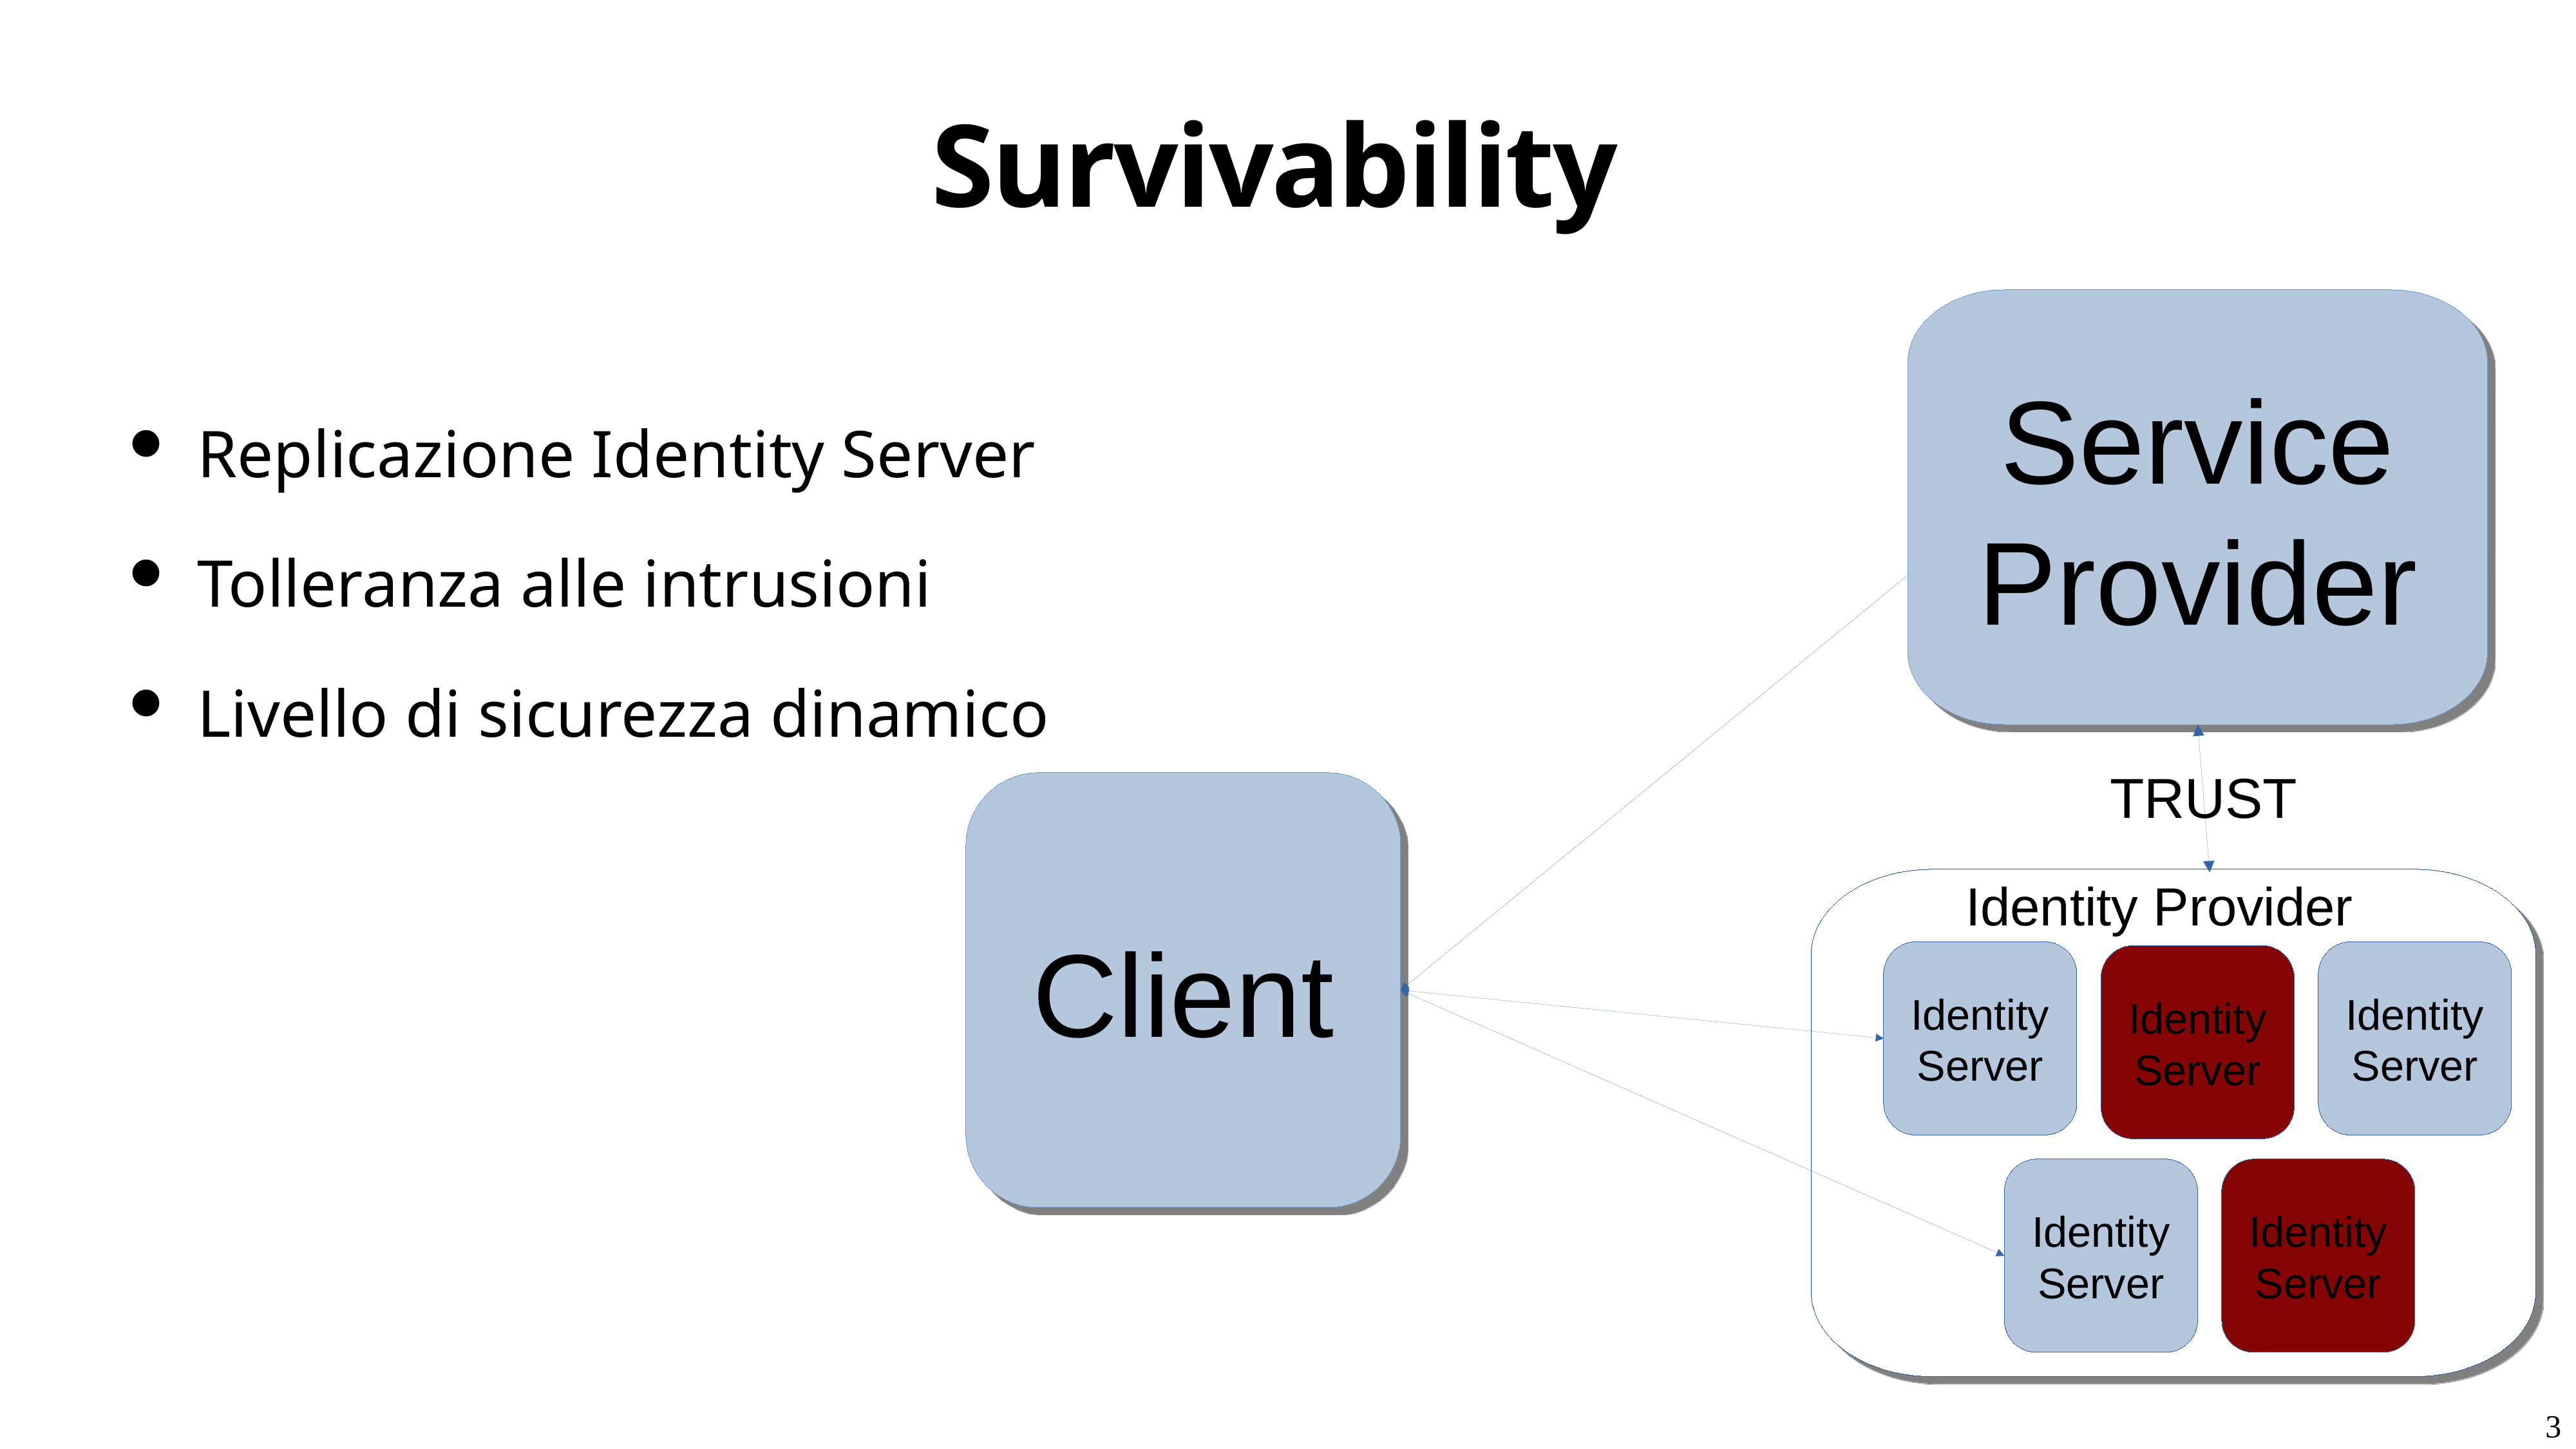

# Survivability
Service Provider
Replicazione Identity Server
Tolleranza alle intrusioni
Livello di sicurezza dinamico
Client
Identity Provider
Identity Server
Identity Server
Identity Server
Identity Server
Identity Server